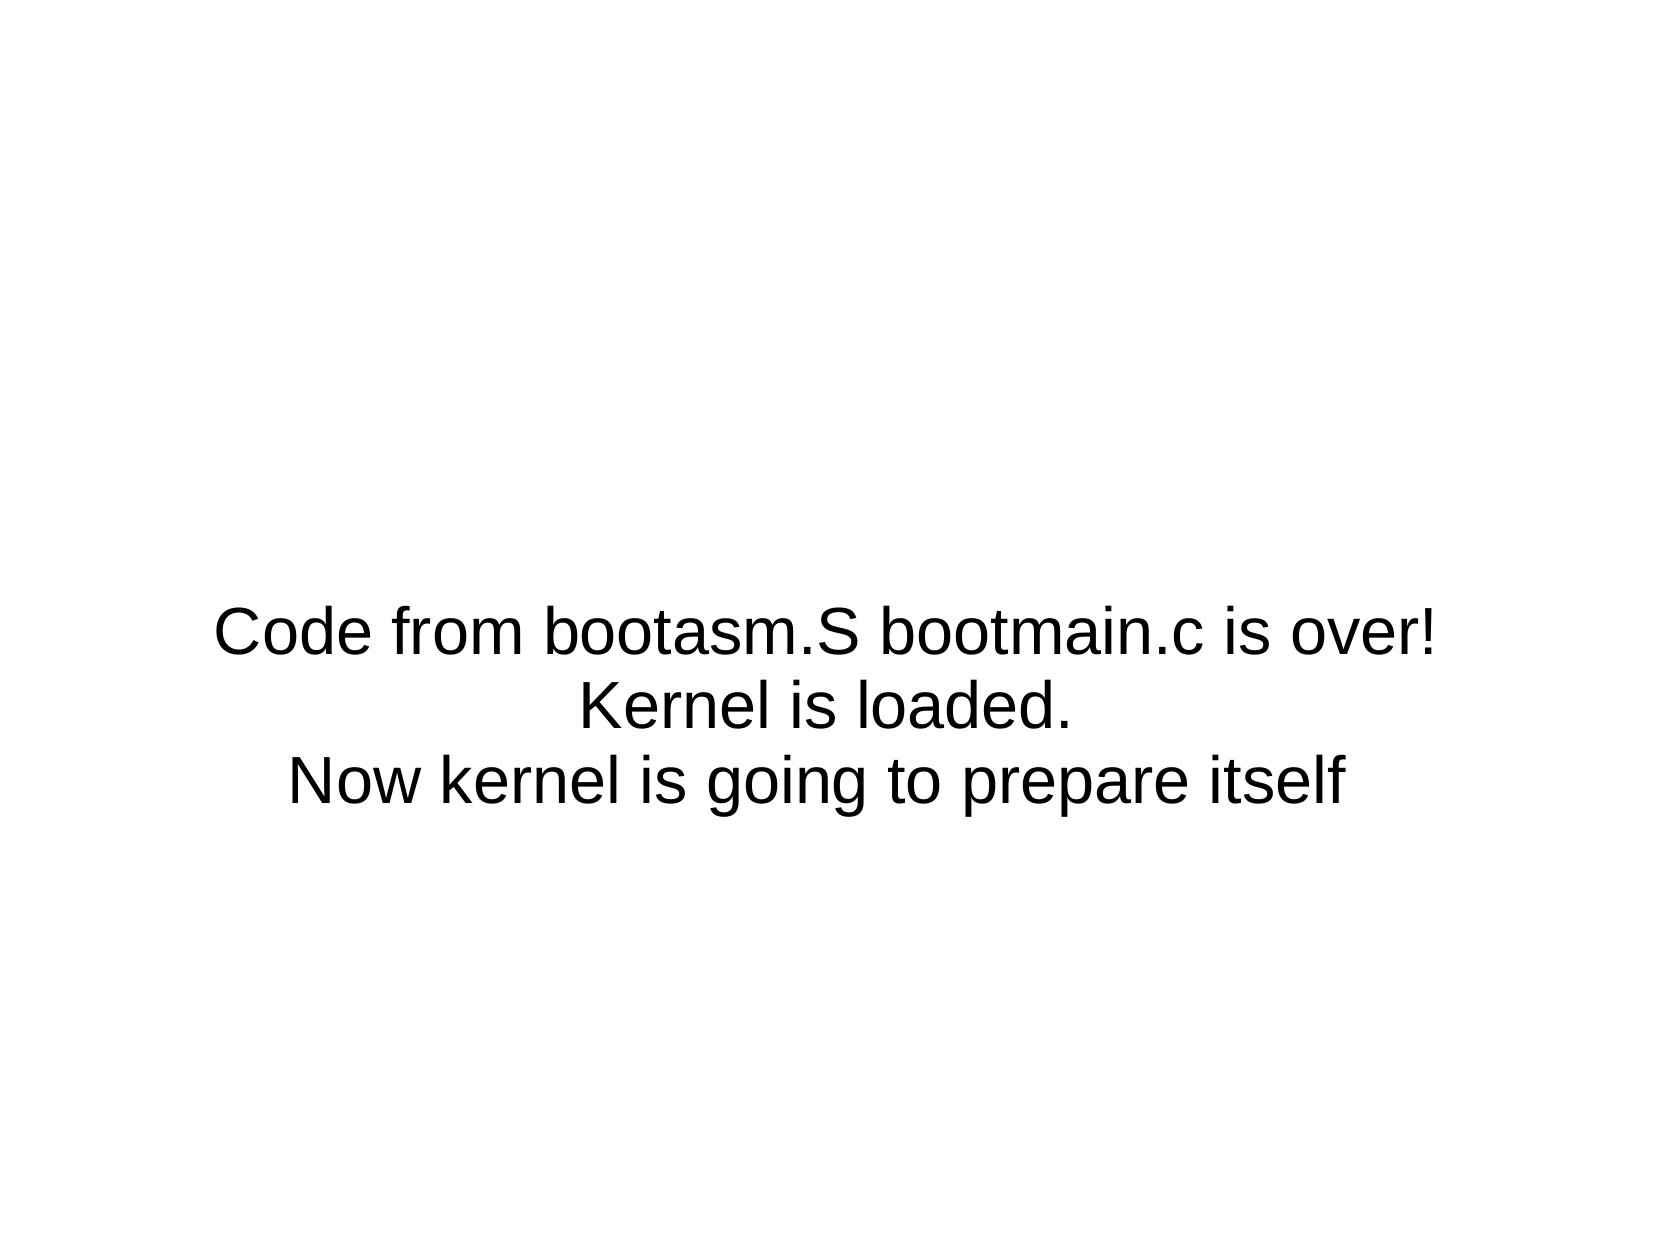

# Code from bootasm.S bootmain.c is over!
Kernel is loaded.
Now kernel is going to prepare itself